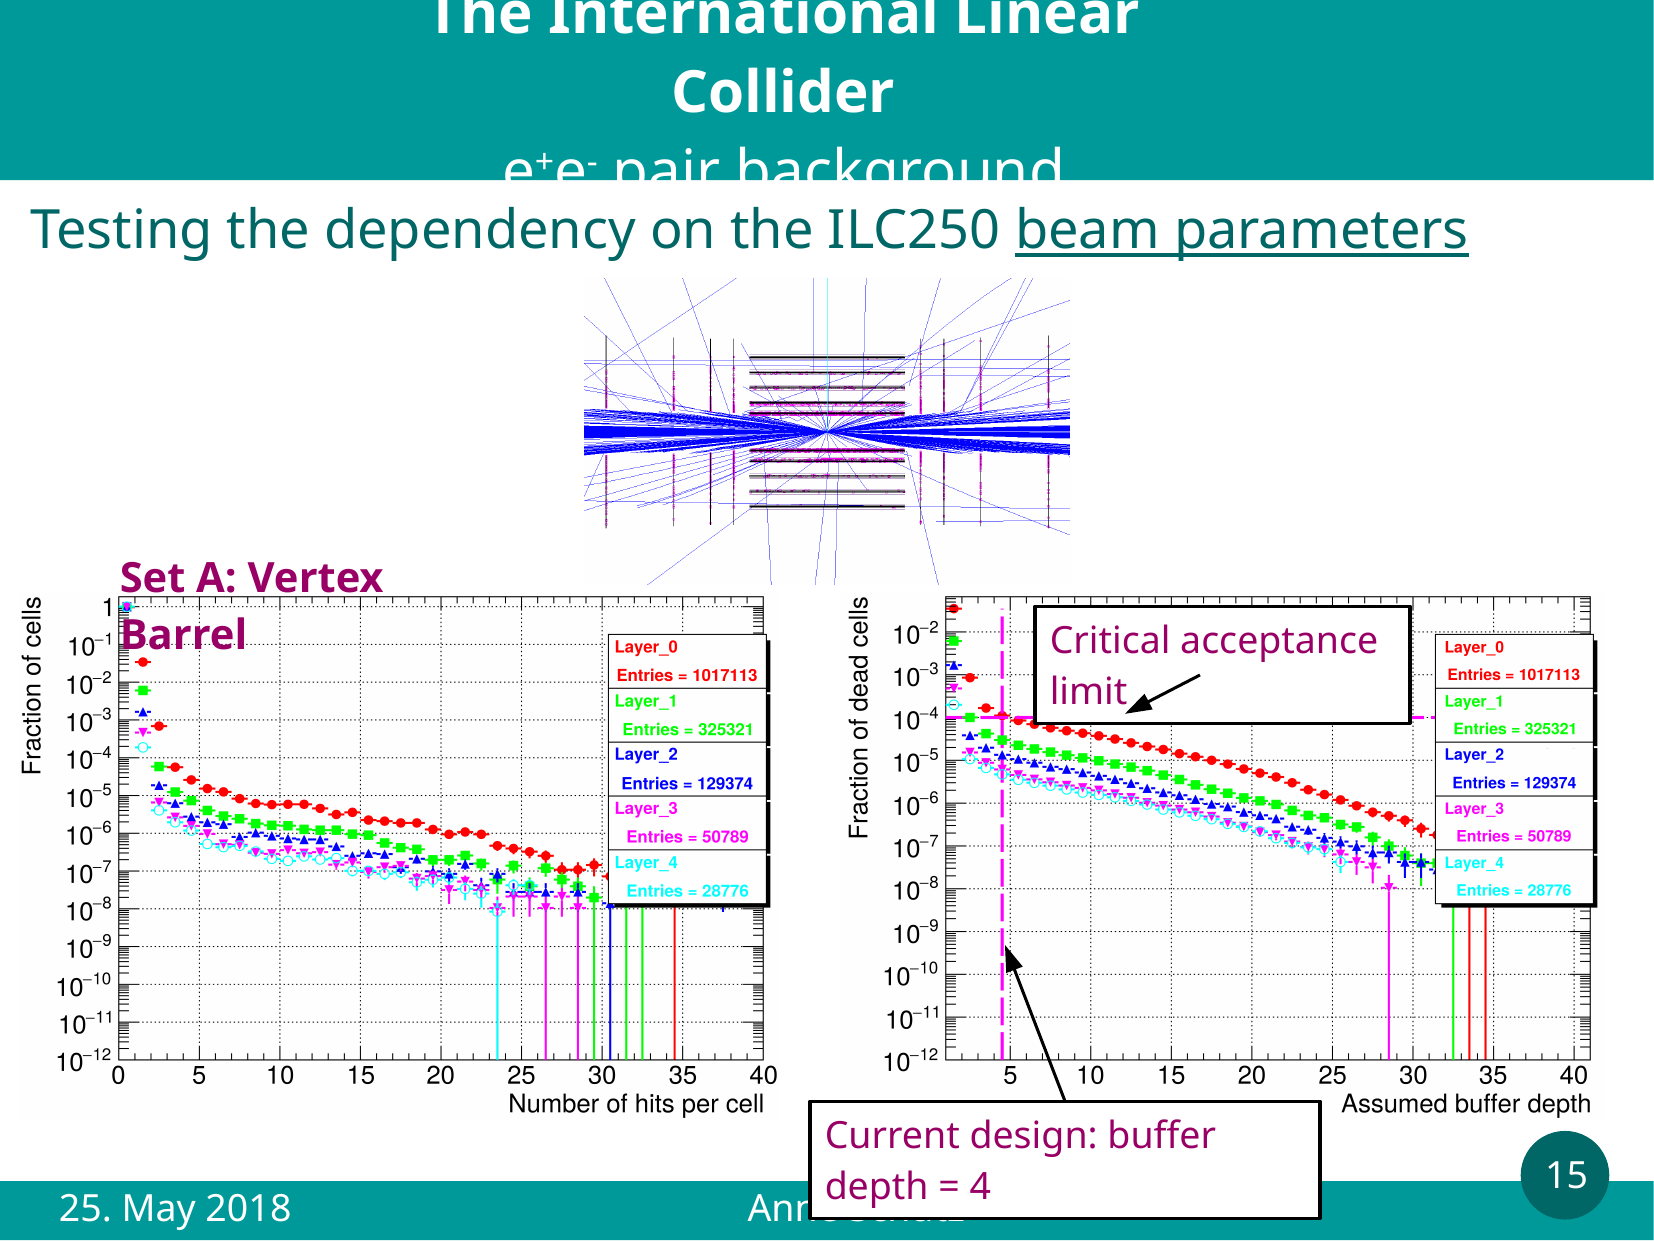

# The International Linear Collider e+e- pair background
Testing the dependency on the ILC250 beam parameters
Set A: Vertex Barrel
Critical acceptance limit
Current design: buffer depth = 4